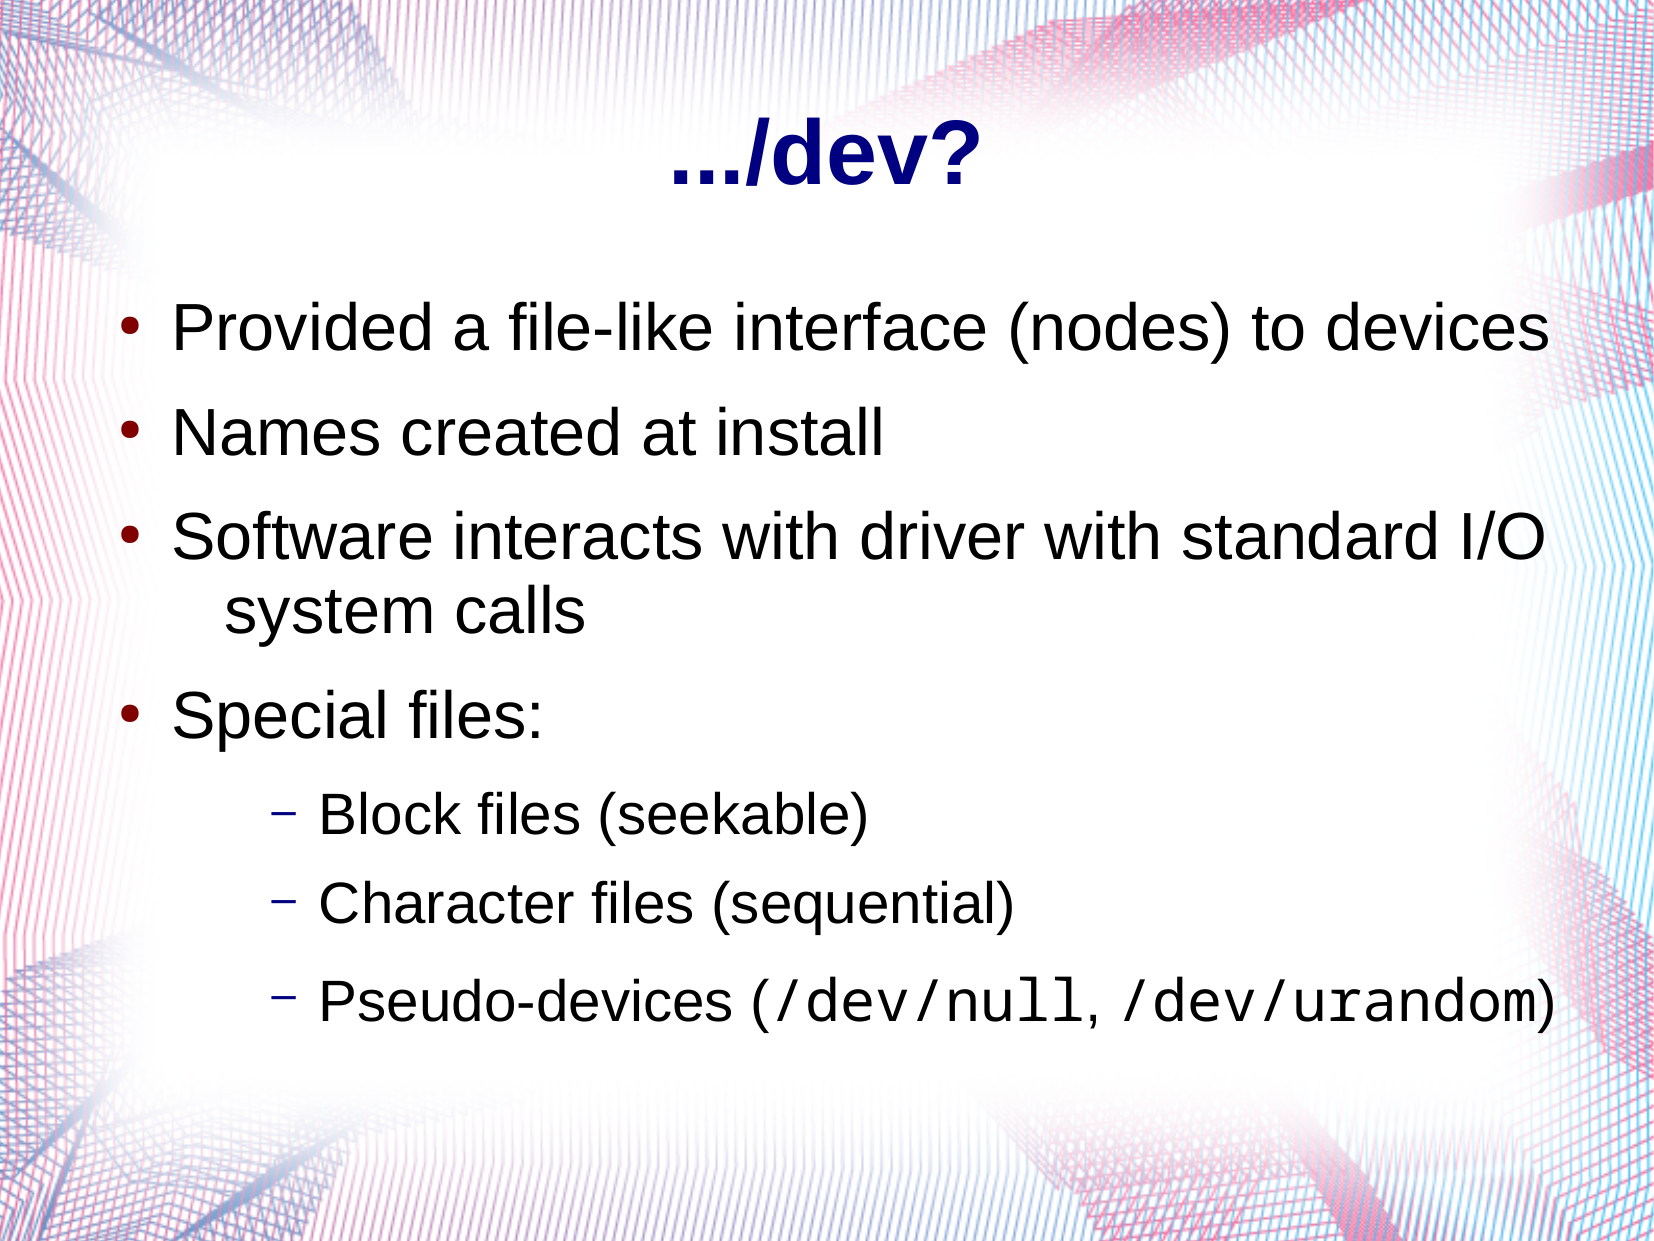

# .../dev?
Provided a file-like interface (nodes) to devices
Names created at install
Software interacts with driver with standard I/O system calls
Special files:
Block files (seekable)
Character files (sequential)
Pseudo-devices (/dev/null, /dev/urandom)